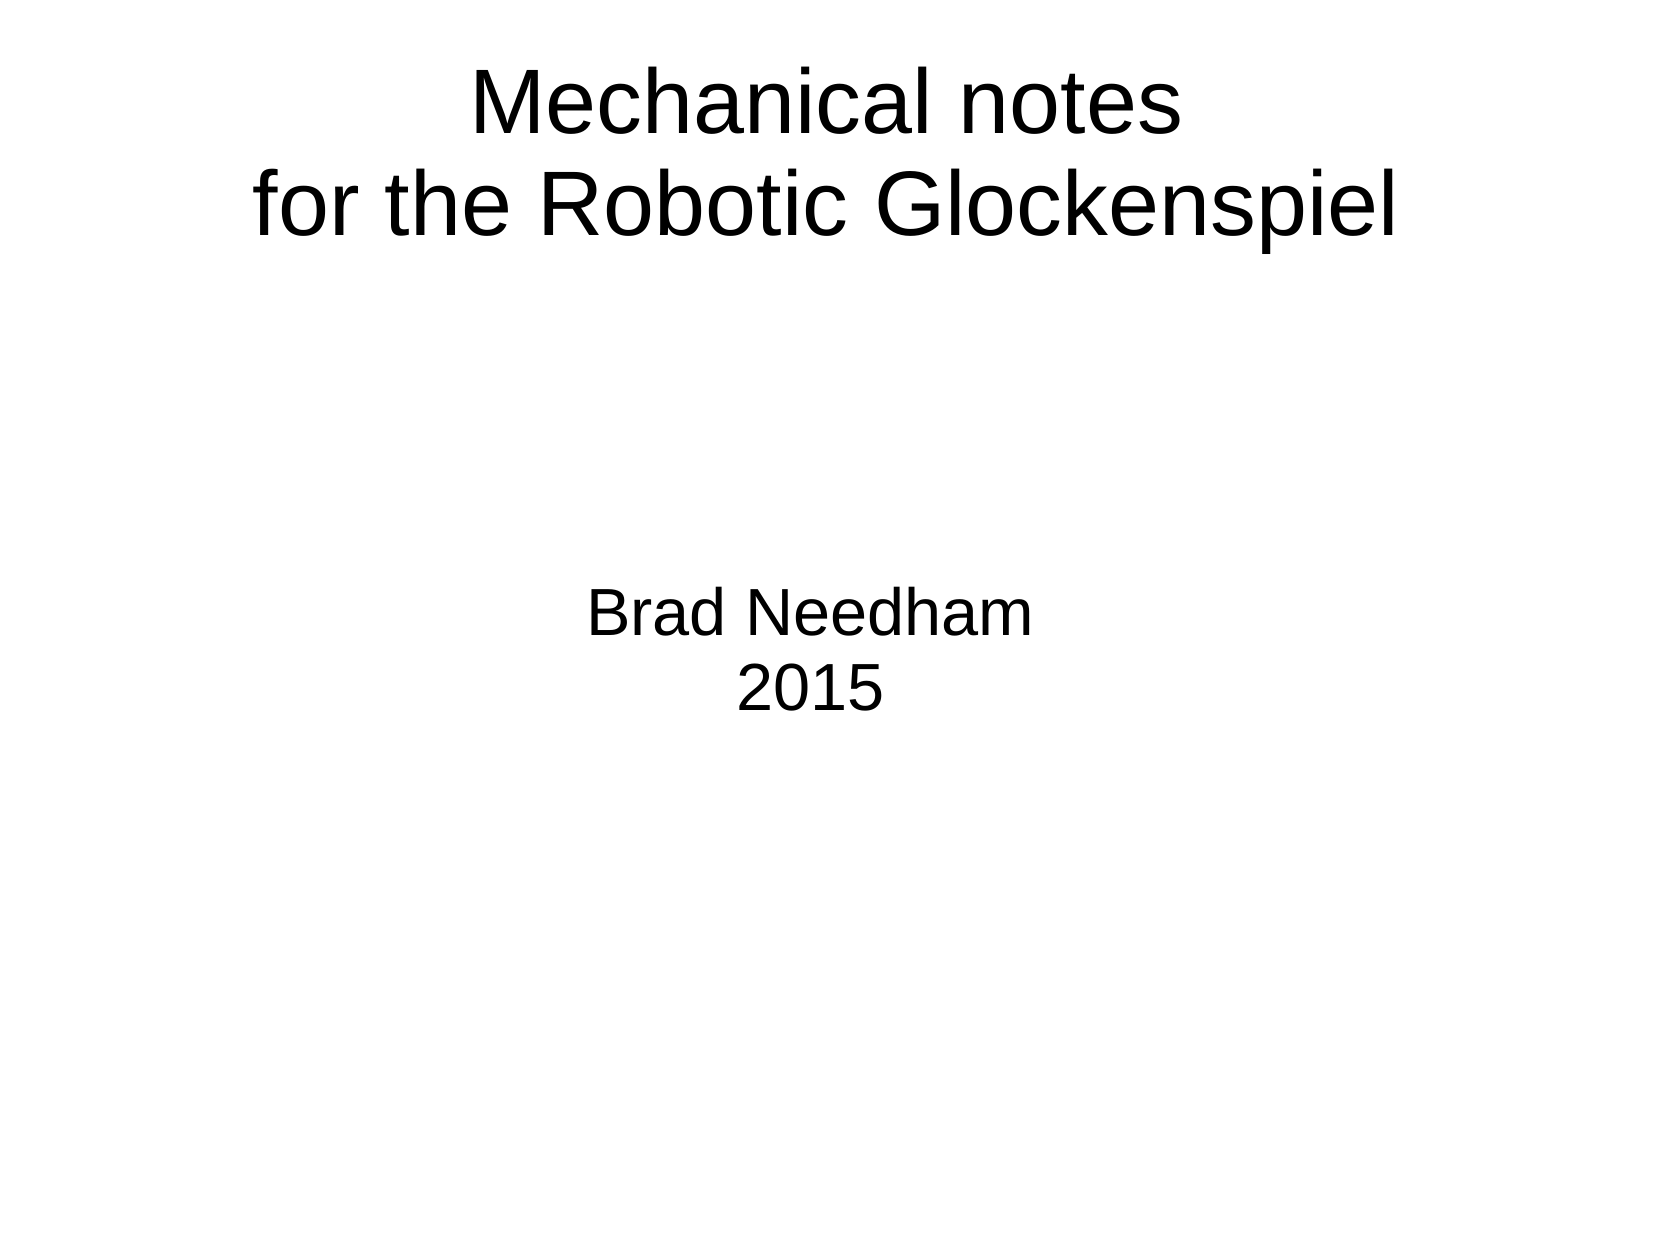

# Mechanical notes for the Robotic Glockenspiel
Brad Needham
2015